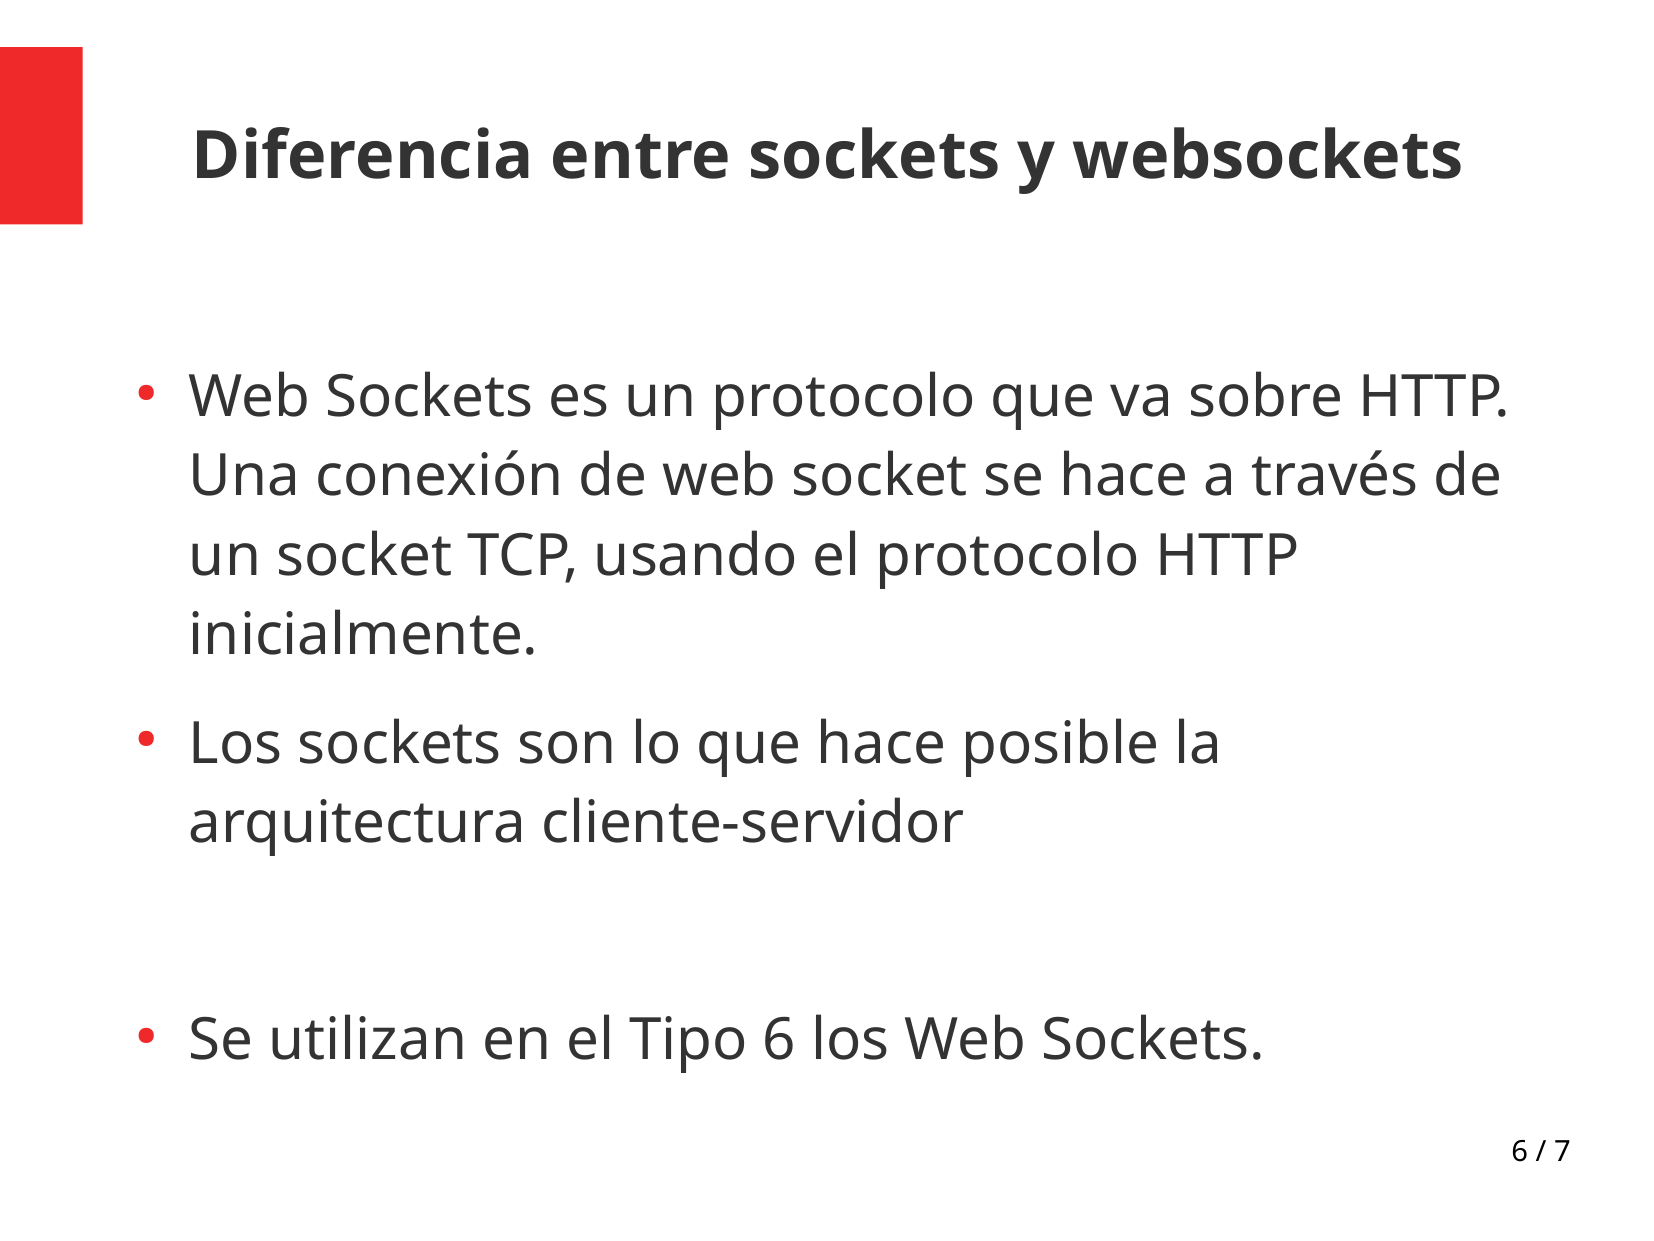

# Diferencia entre sockets y websockets
Web Sockets es un protocolo que va sobre HTTP. Una conexión de web socket se hace a través de un socket TCP, usando el protocolo HTTP inicialmente.
Los sockets son lo que hace posible la arquitectura cliente-servidor
Se utilizan en el Tipo 6 los Web Sockets.
6